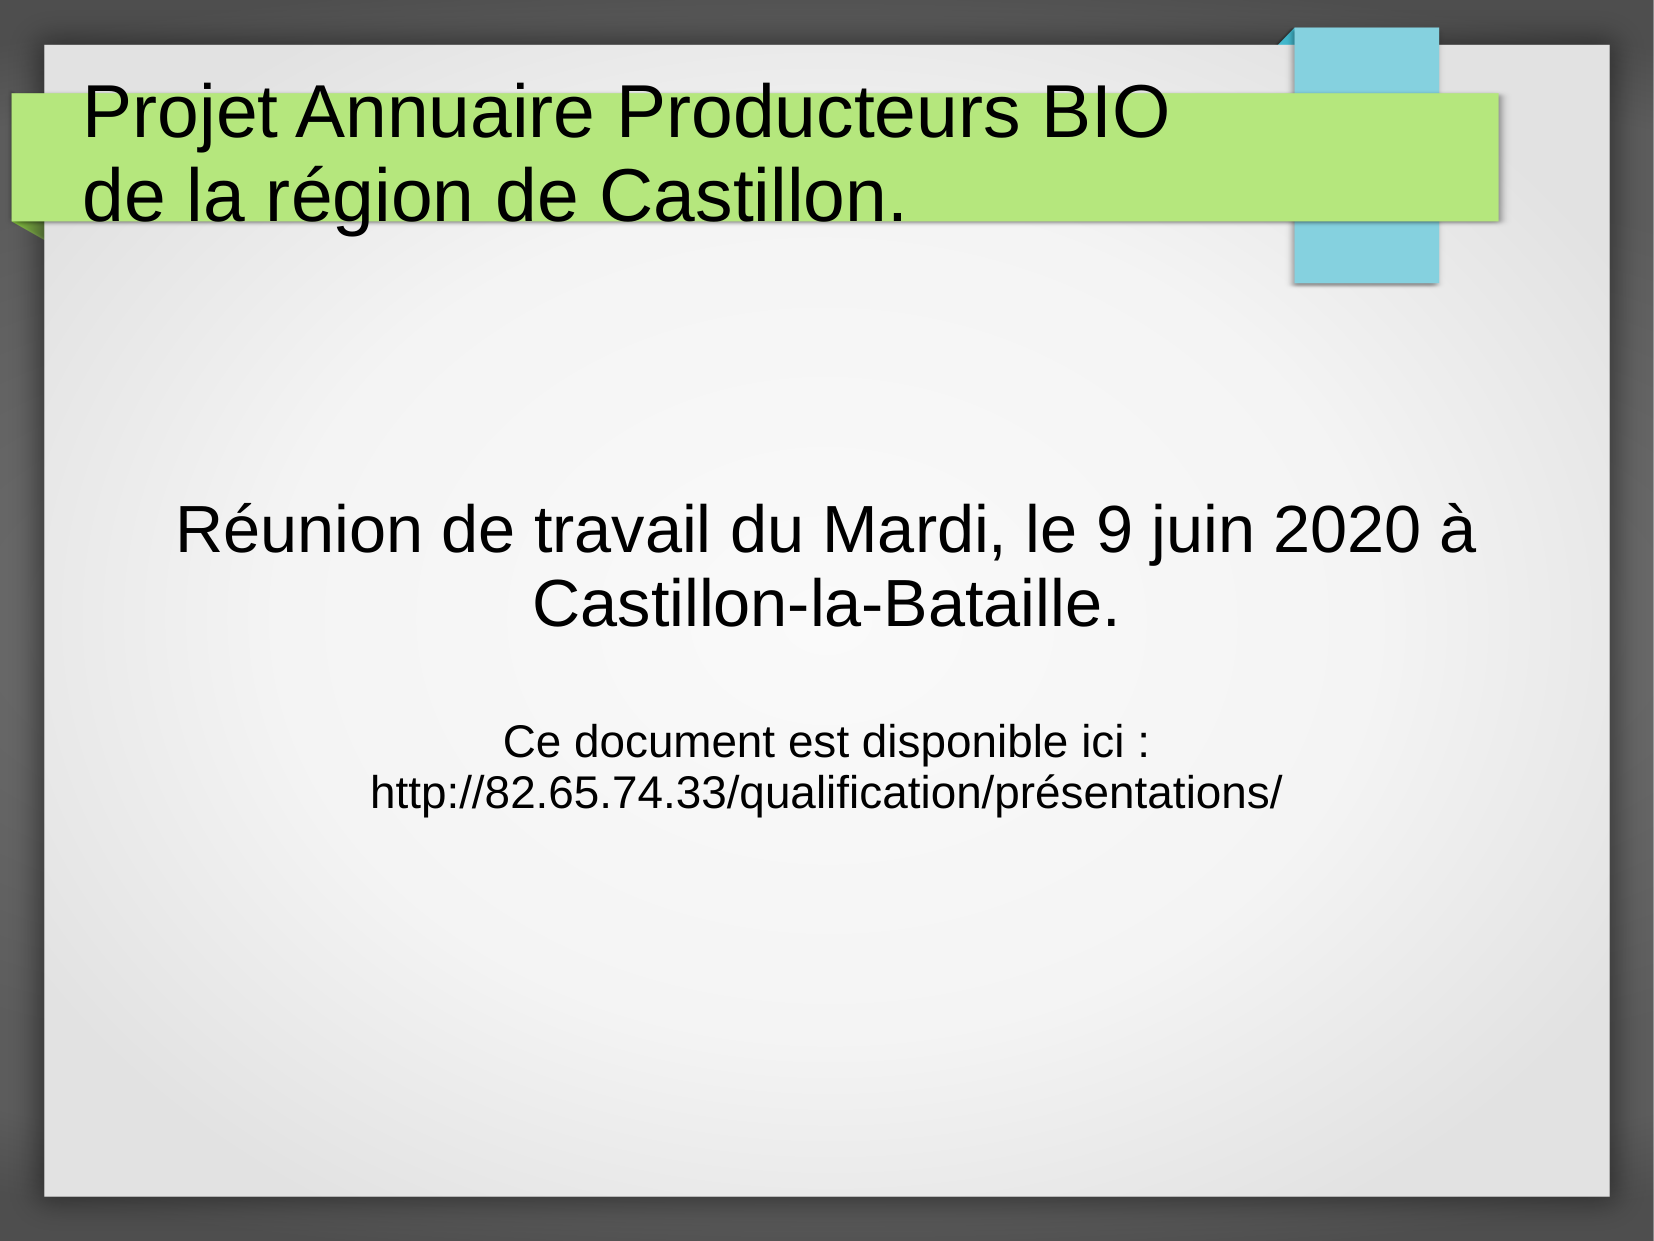

# Projet Annuaire Producteurs BIO de la région de Castillon.
Réunion de travail du Mardi, le 9 juin 2020 à Castillon-la-Bataille.
Ce document est disponible ici : http://82.65.74.33/qualification/présentations/